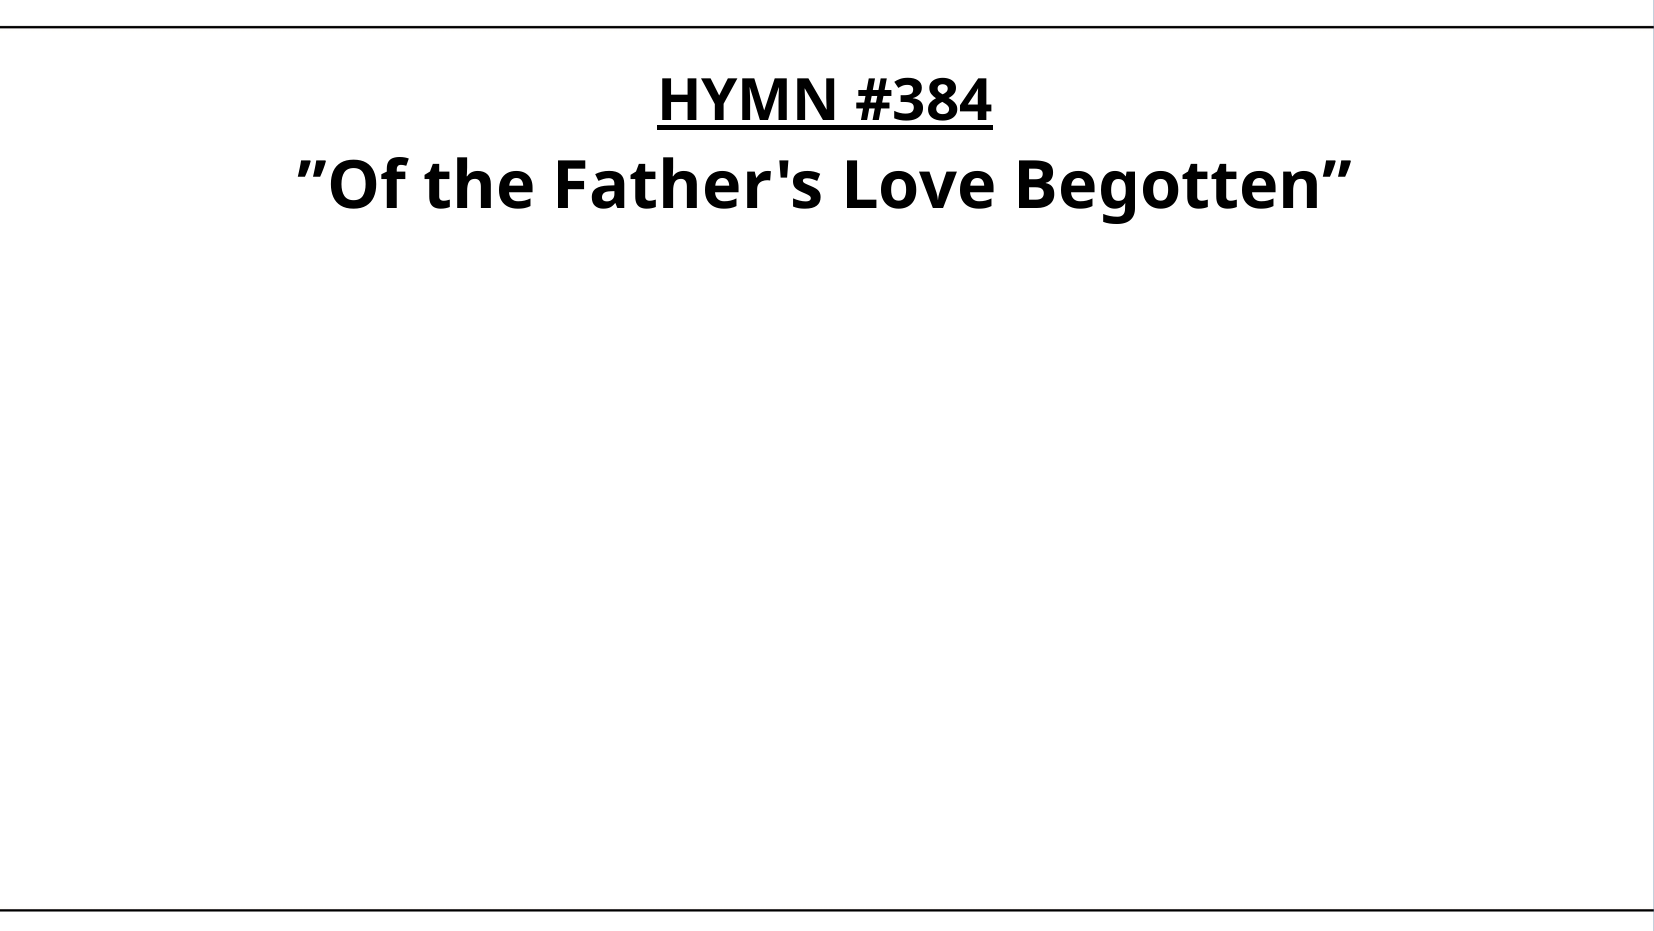

HYMN #384
”Of the Father's Love Begotten”